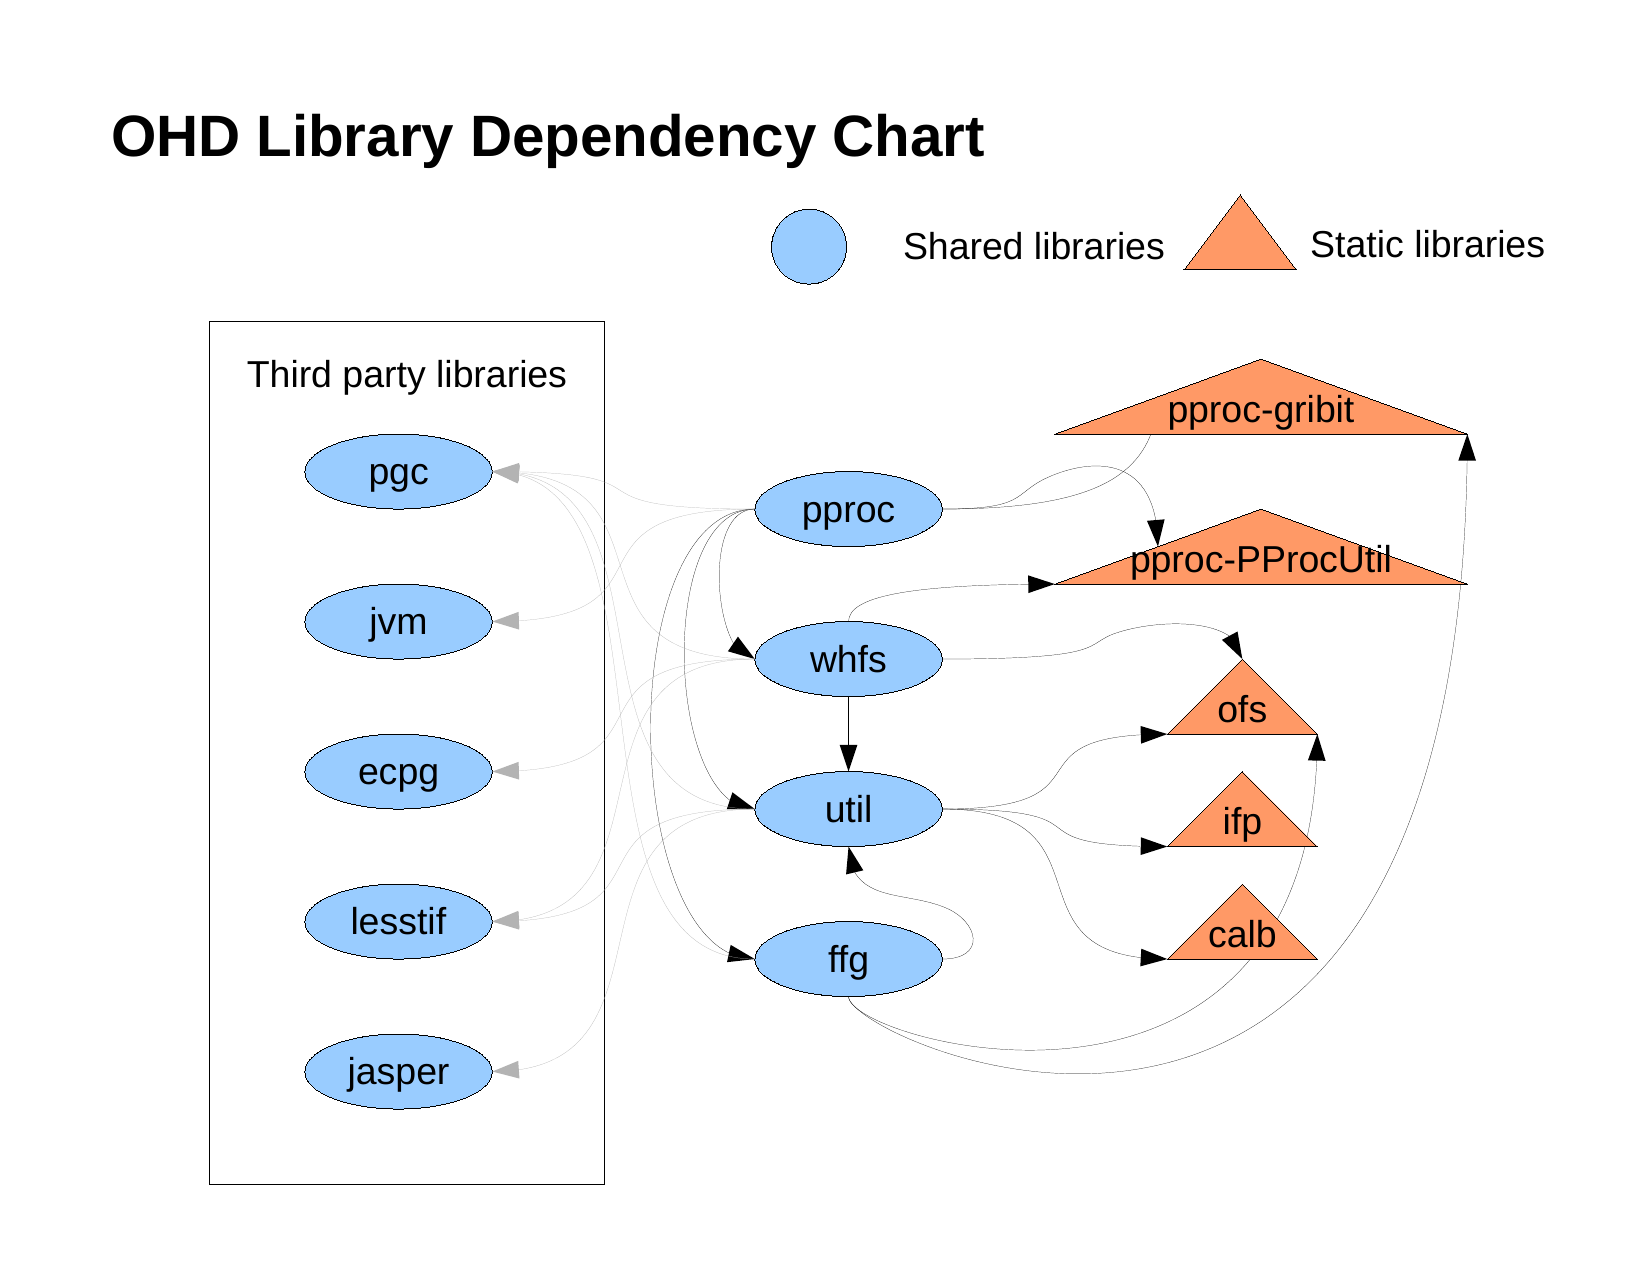

OHD Library Dependency Chart
					Static libraries
						Shared libraries
Third party libraries
pproc-gribit
pgc
pproc
pproc-PProcUtil
jvm
whfs
ofs
ecpg
util
ifp
lesstif
calb
ffg
jasper